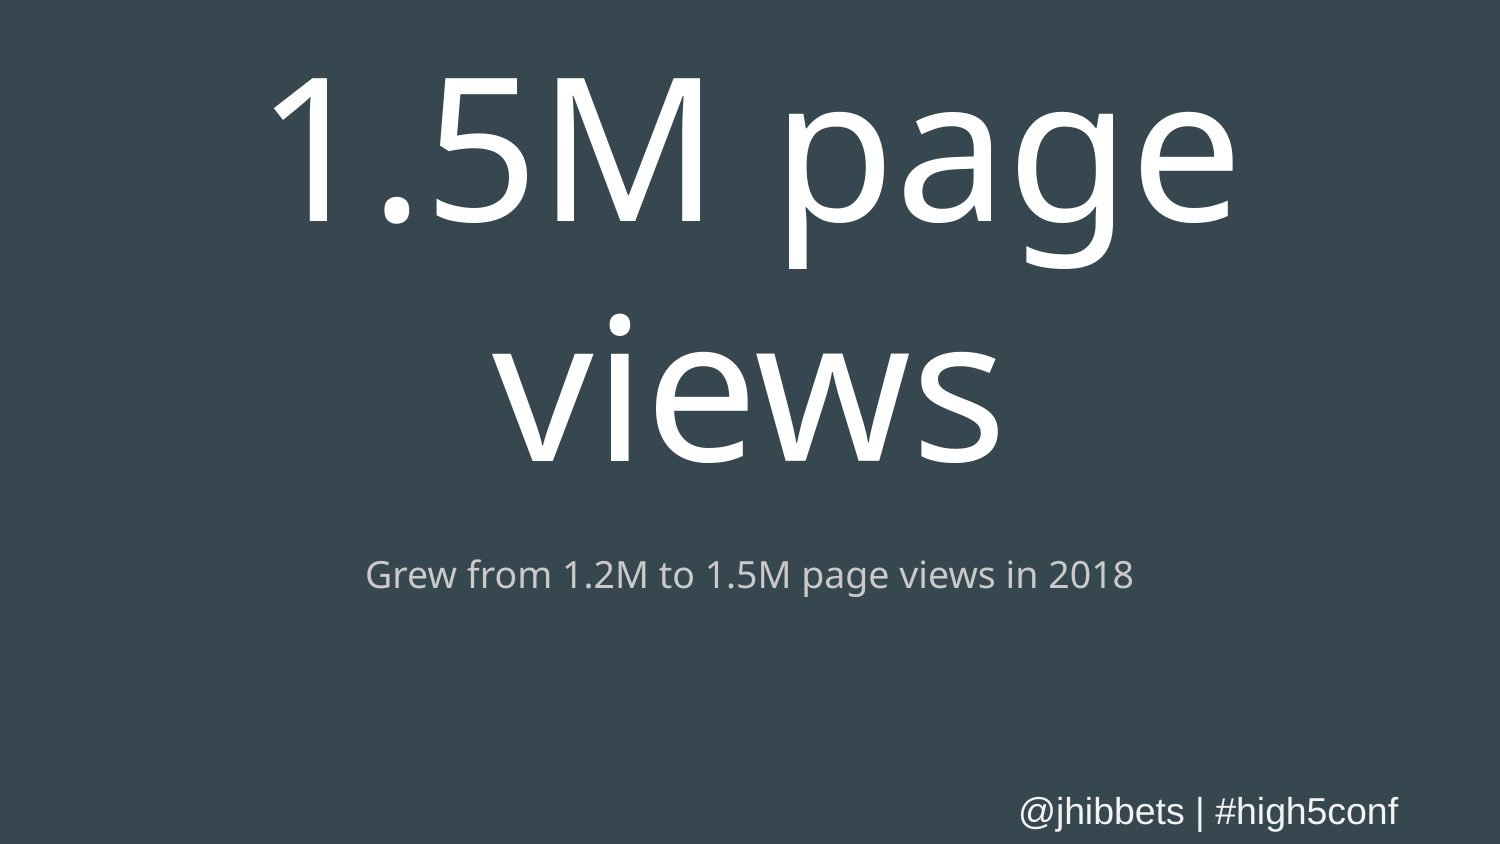

# 1.5M page views
Grew from 1.2M to 1.5M page views in 2018